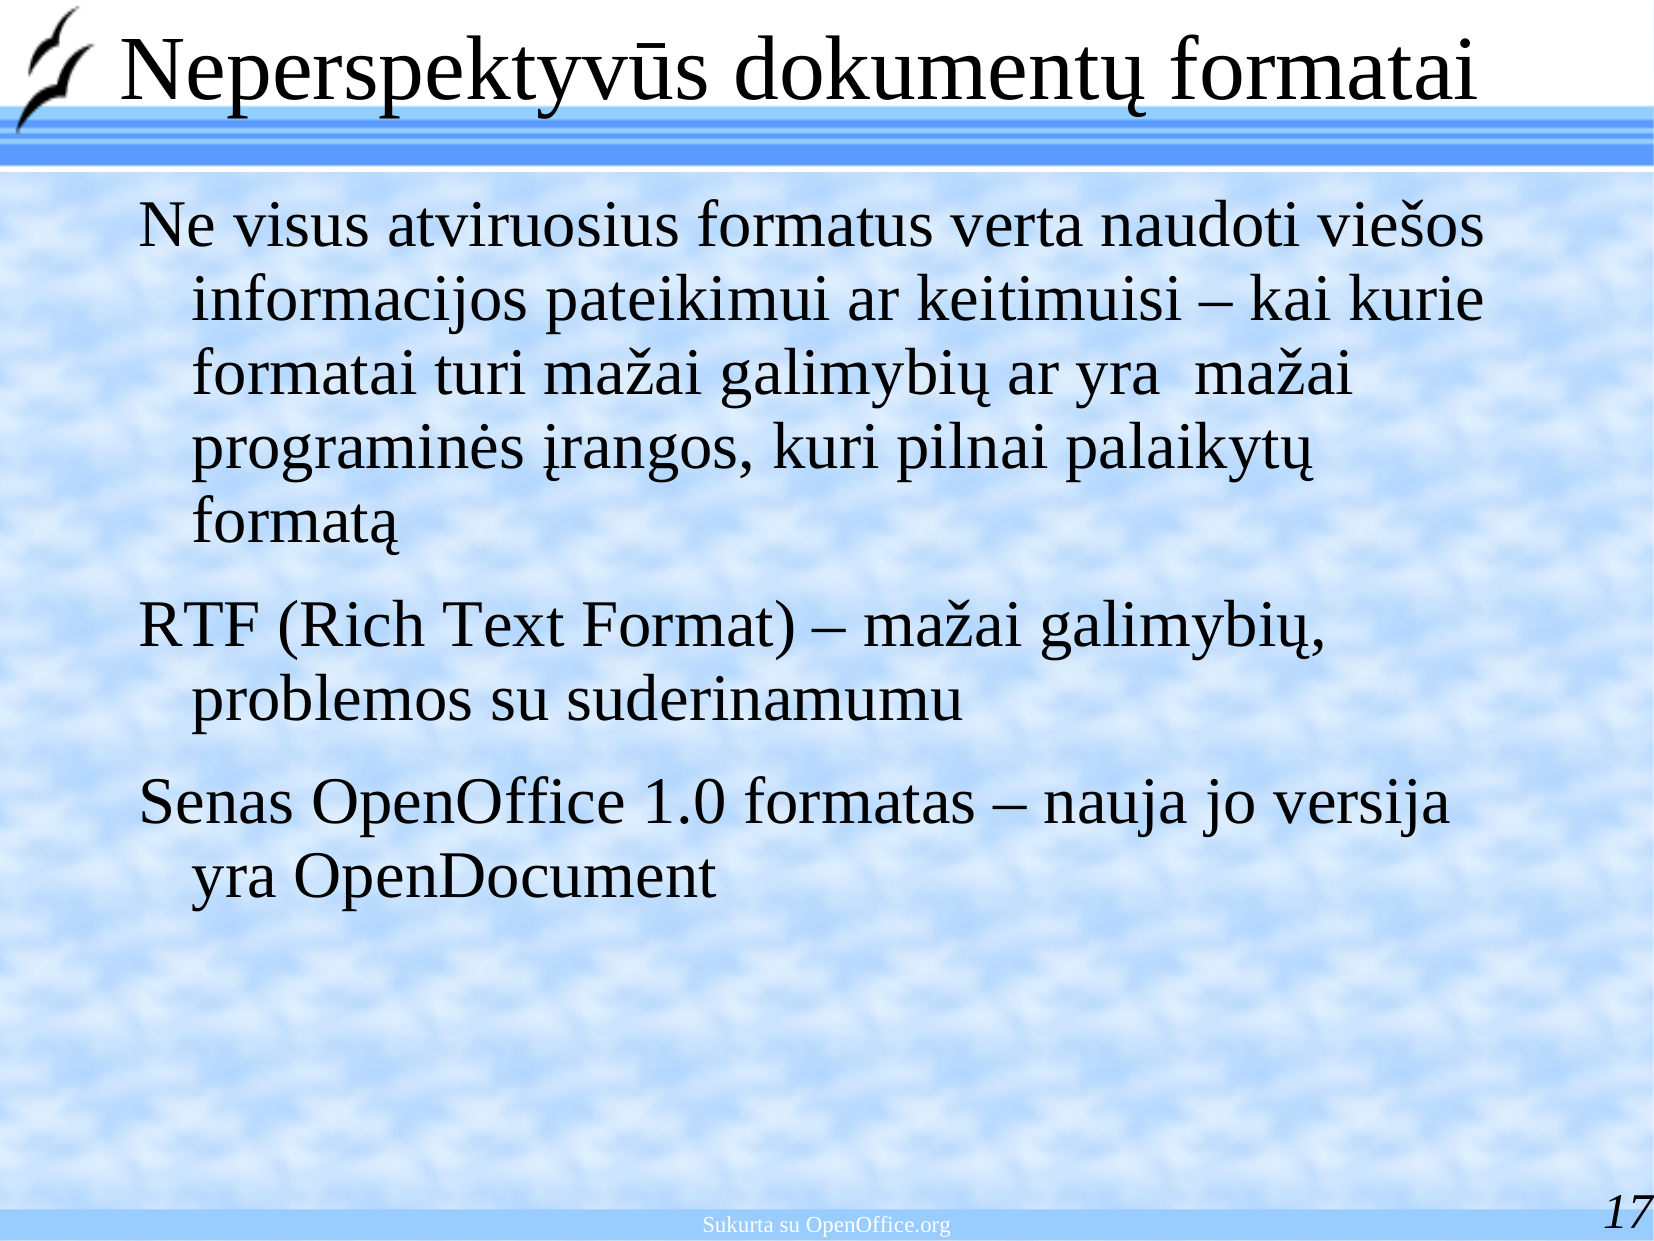

# Neperspektyvūs dokumentų formatai
Ne visus atviruosius formatus verta naudoti viešos informacijos pateikimui ar keitimuisi – kai kurie formatai turi mažai galimybių ar yra mažai programinės įrangos, kuri pilnai palaikytų formatą
RTF (Rich Text Format) – mažai galimybių, problemos su suderinamumu
Senas OpenOffice 1.0 formatas – nauja jo versija yra OpenDocument